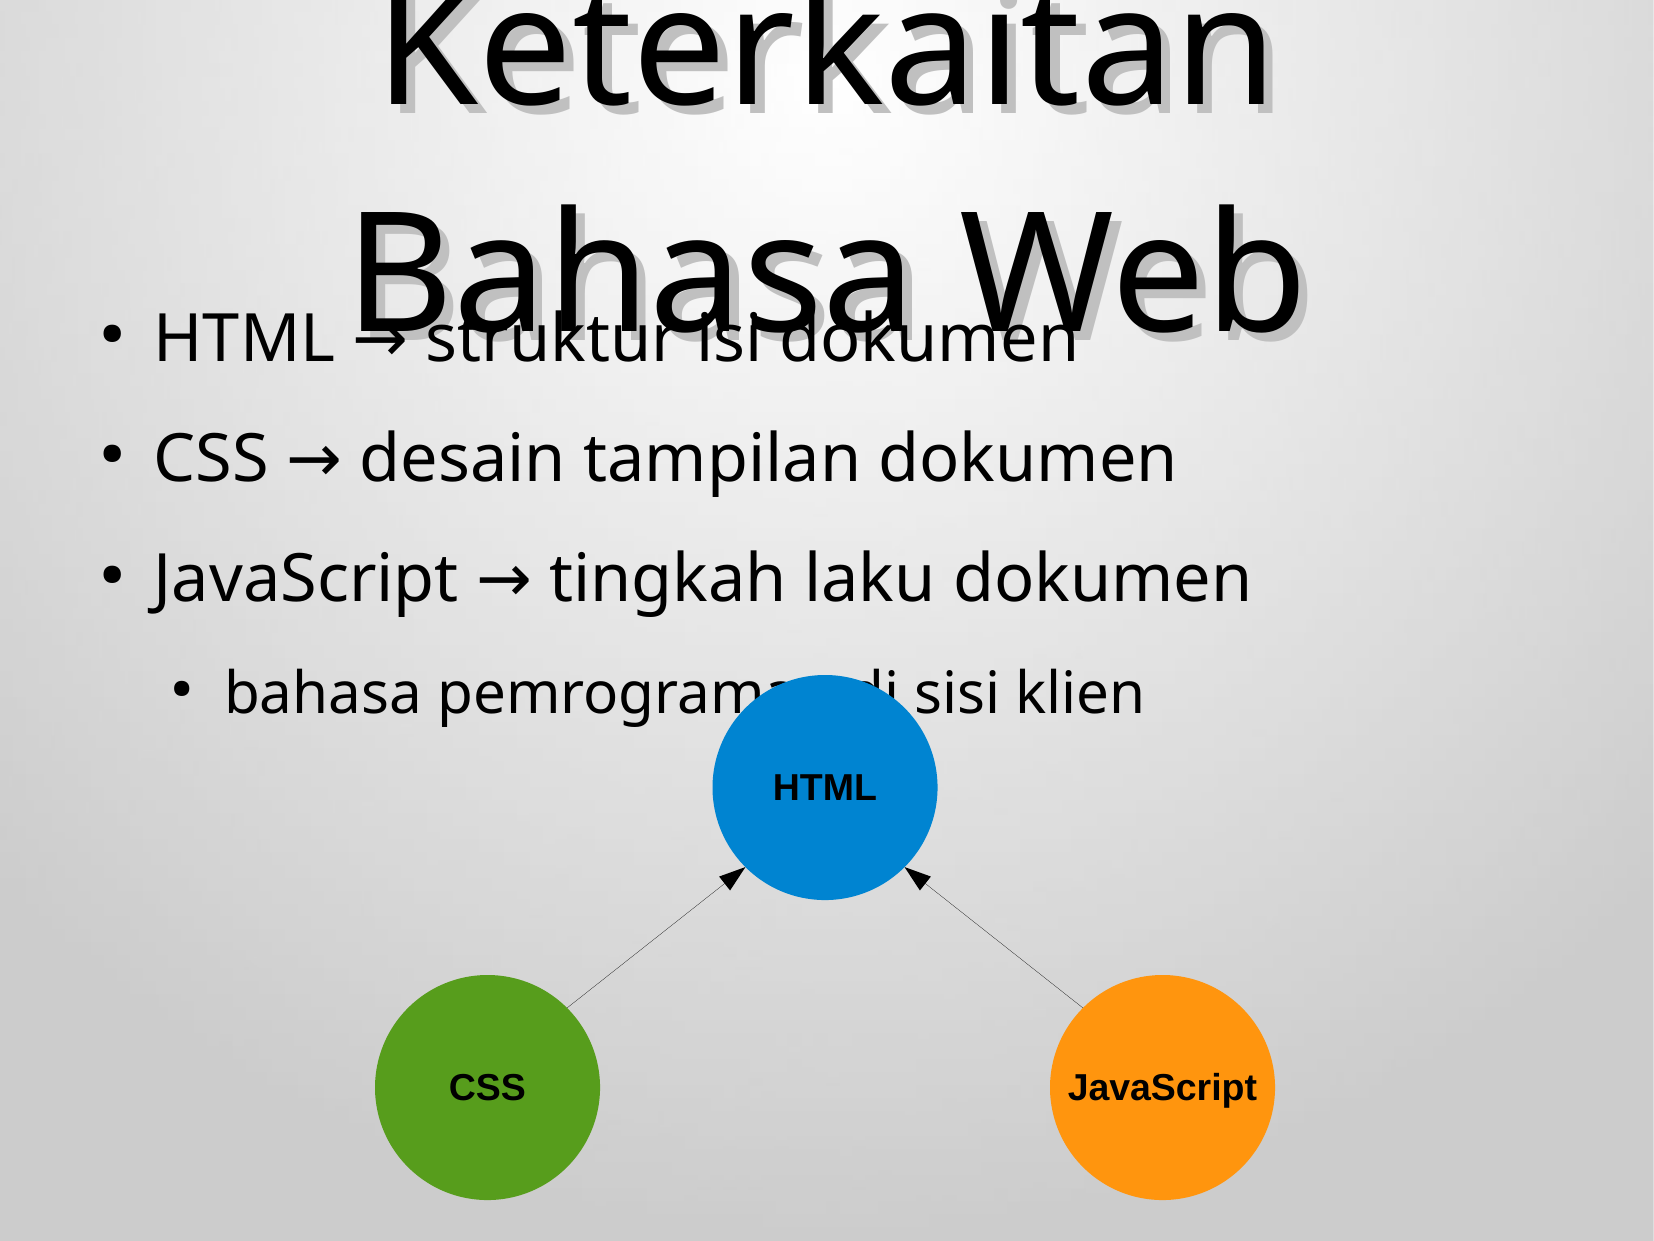

# Keterkaitan Bahasa Web
HTML → struktur isi dokumen
CSS → desain tampilan dokumen
JavaScript → tingkah laku dokumen
bahasa pemrograman di sisi klien
HTML
CSS
JavaScript